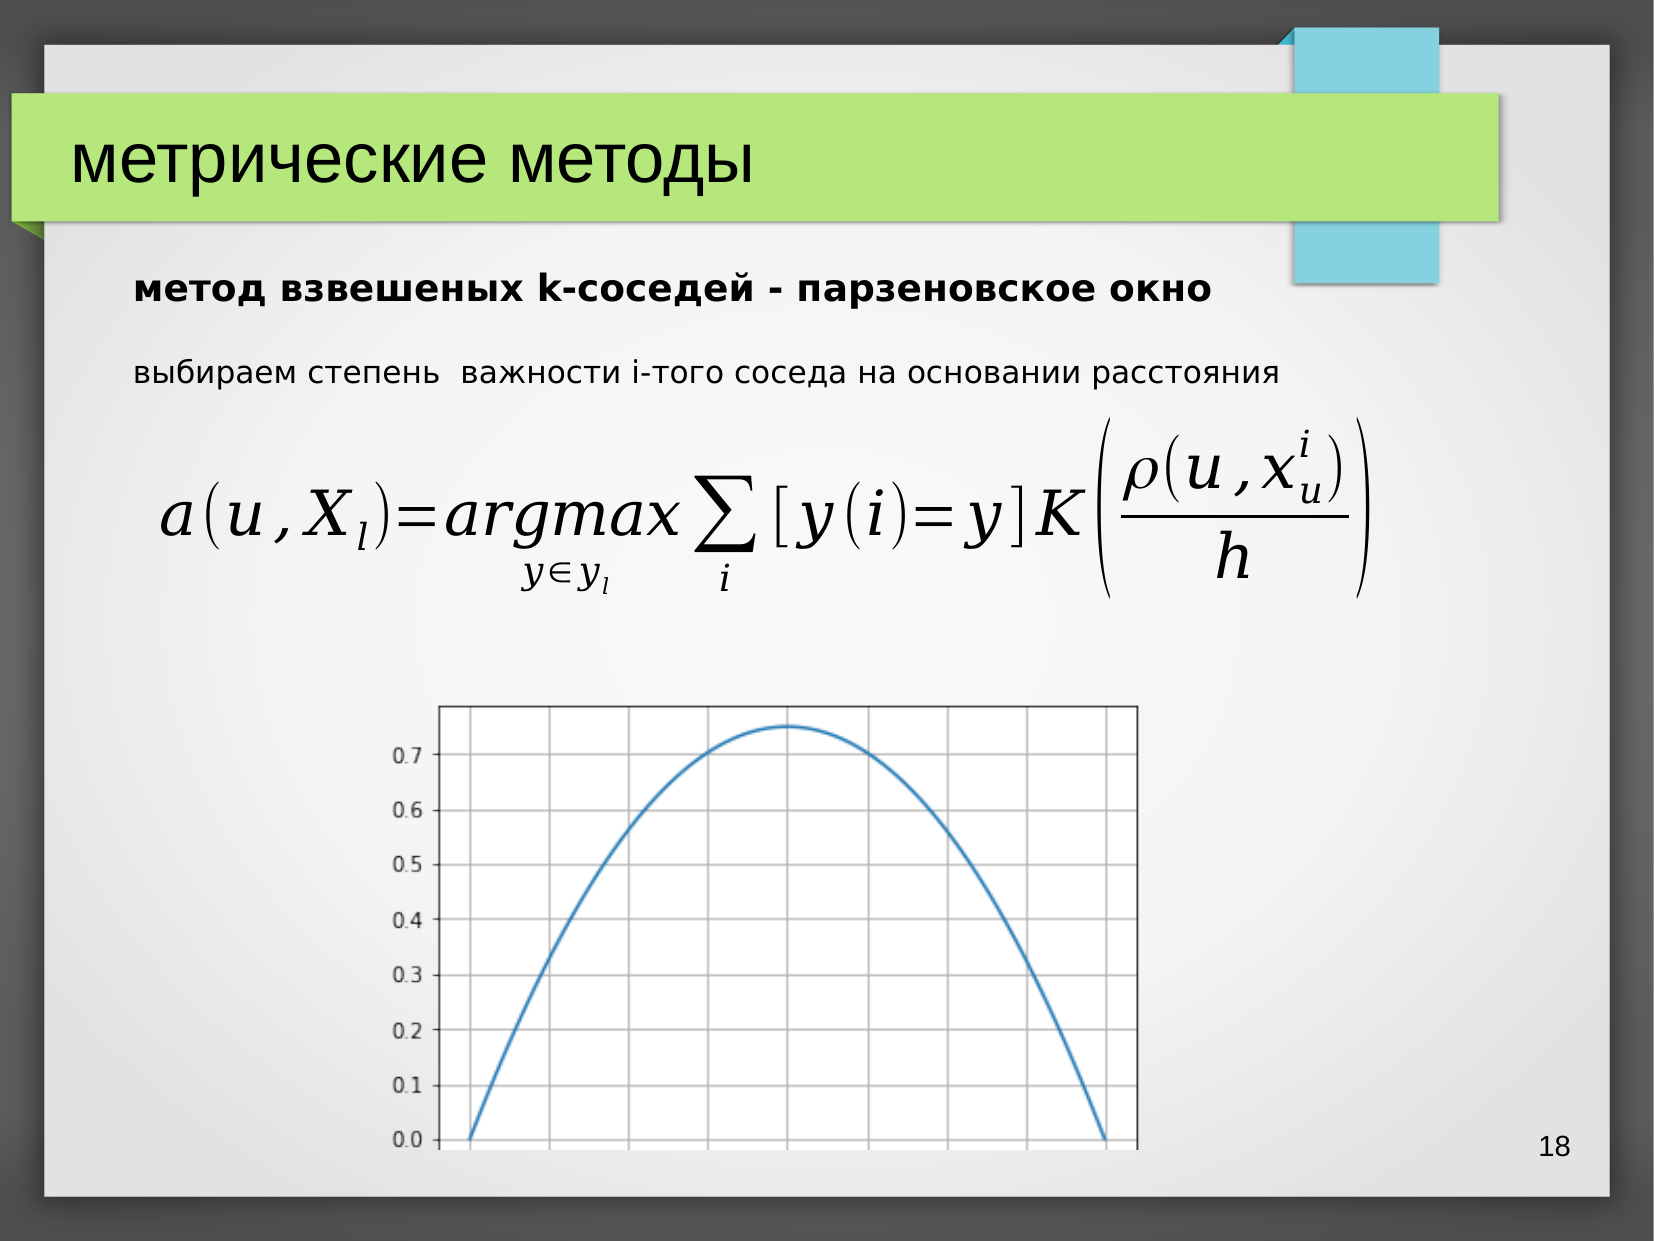

# метрические методы
метод взвешеных k-соседей - парзеновское окно
выбираем степень важности i-того соседа на основании расстояния
18